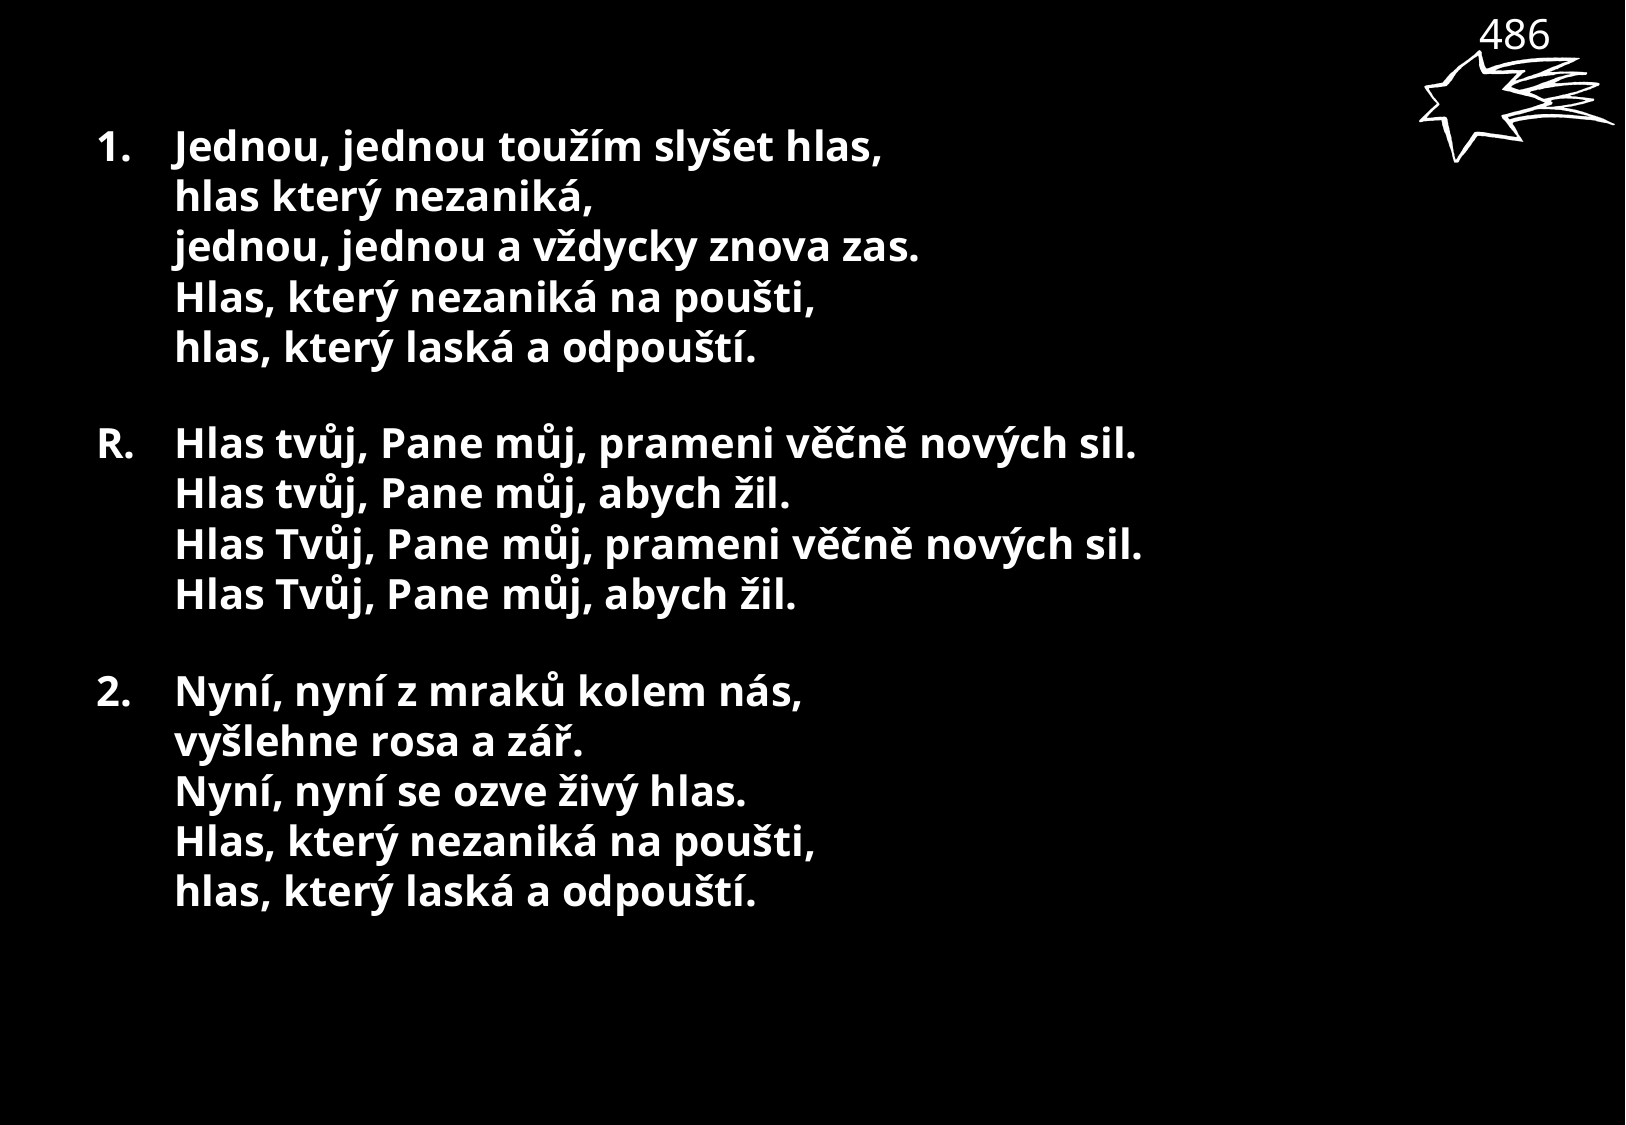

486
# 1. 	Jednou, jednou toužím slyšet hlas, hlas který nezaniká, jednou, jednou a vždycky znova zas. Hlas, který nezaniká na poušti, hlas, který laská a odpouští.
R. 	Hlas tvůj, Pane můj, prameni věčně nových sil.
Hlas tvůj, Pane můj, abych žil.
Hlas Tvůj, Pane můj, prameni věčně nových sil.
Hlas Tvůj, Pane můj, abych žil.
Nyní, nyní z mraků kolem nás,
vyšlehne rosa a zář.
Nyní, nyní se ozve živý hlas.
Hlas, který nezaniká na poušti,
hlas, který laská a odpouští.